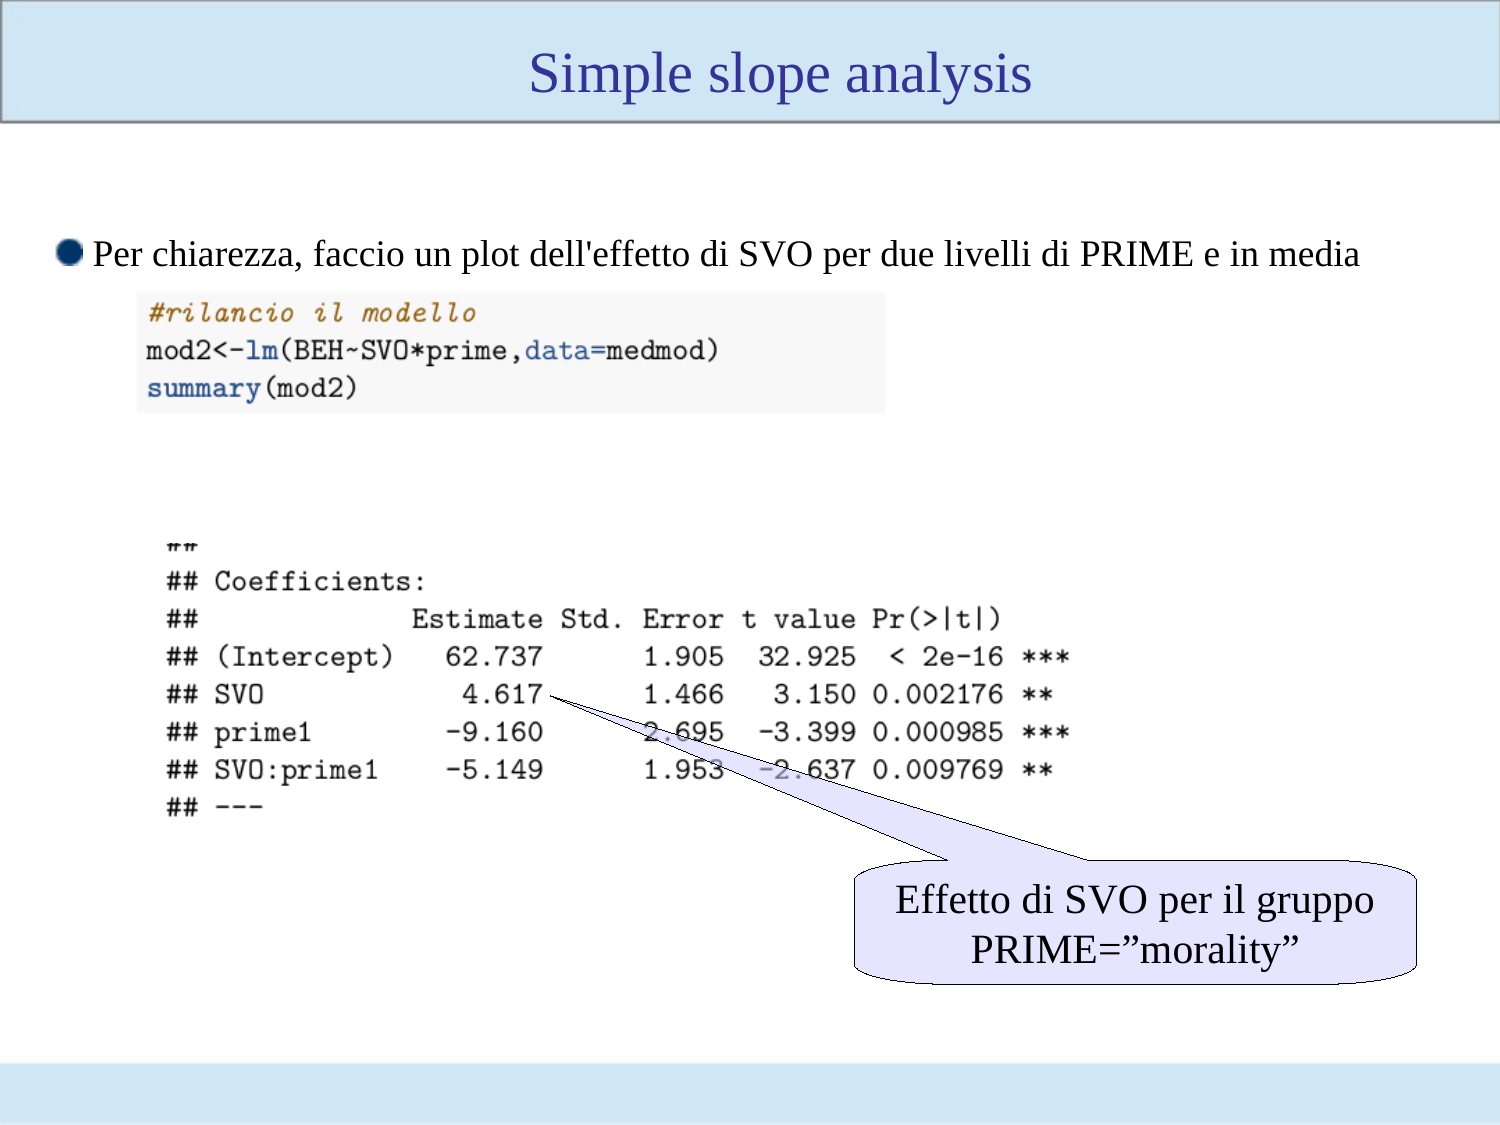

# Simple slope analysis
 Per chiarezza, faccio un plot dell'effetto di SVO per due livelli di PRIME e in media
Effetto di SVO per il gruppo PRIME=”morality”